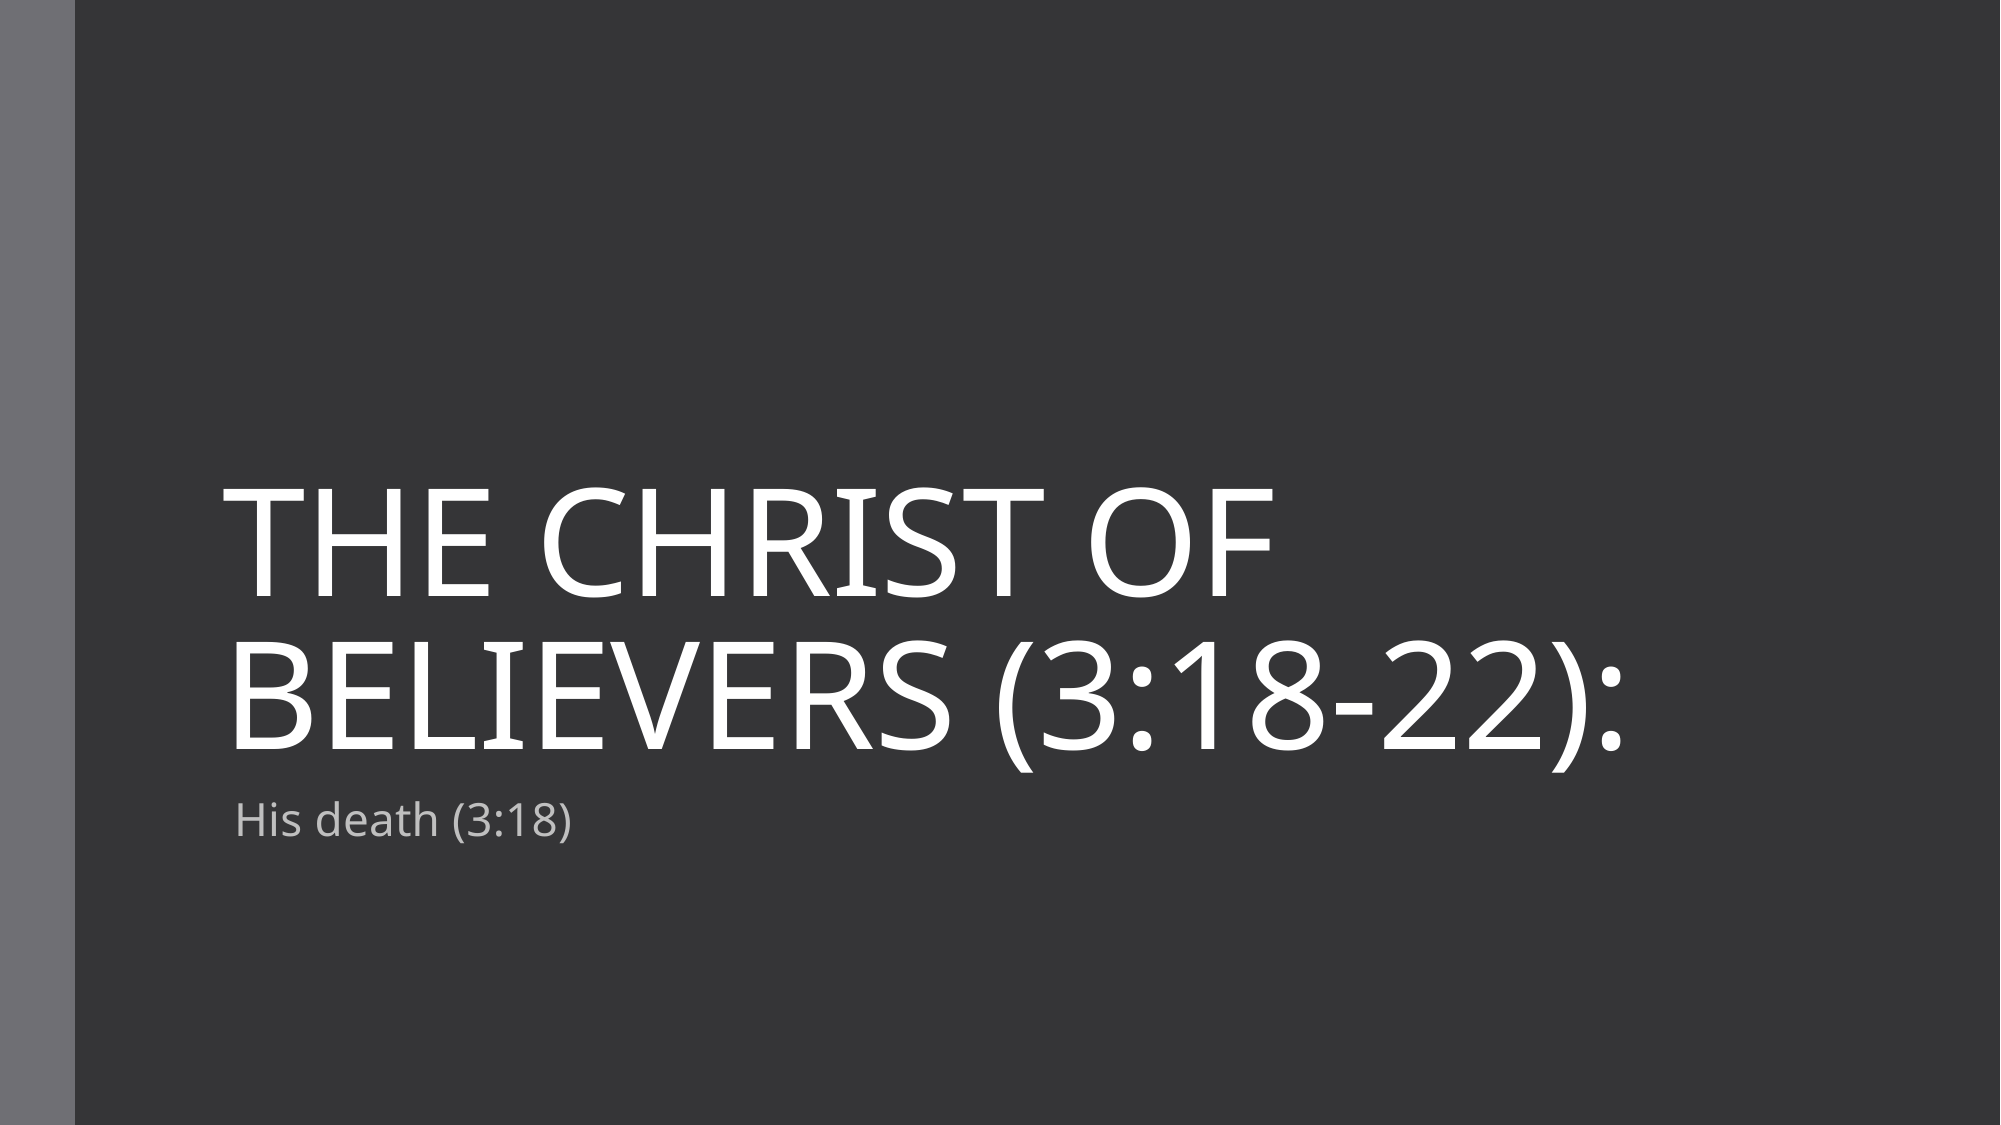

# THE CHRIST OF BELIEVERS (3:18-22):
 His death (3:18)